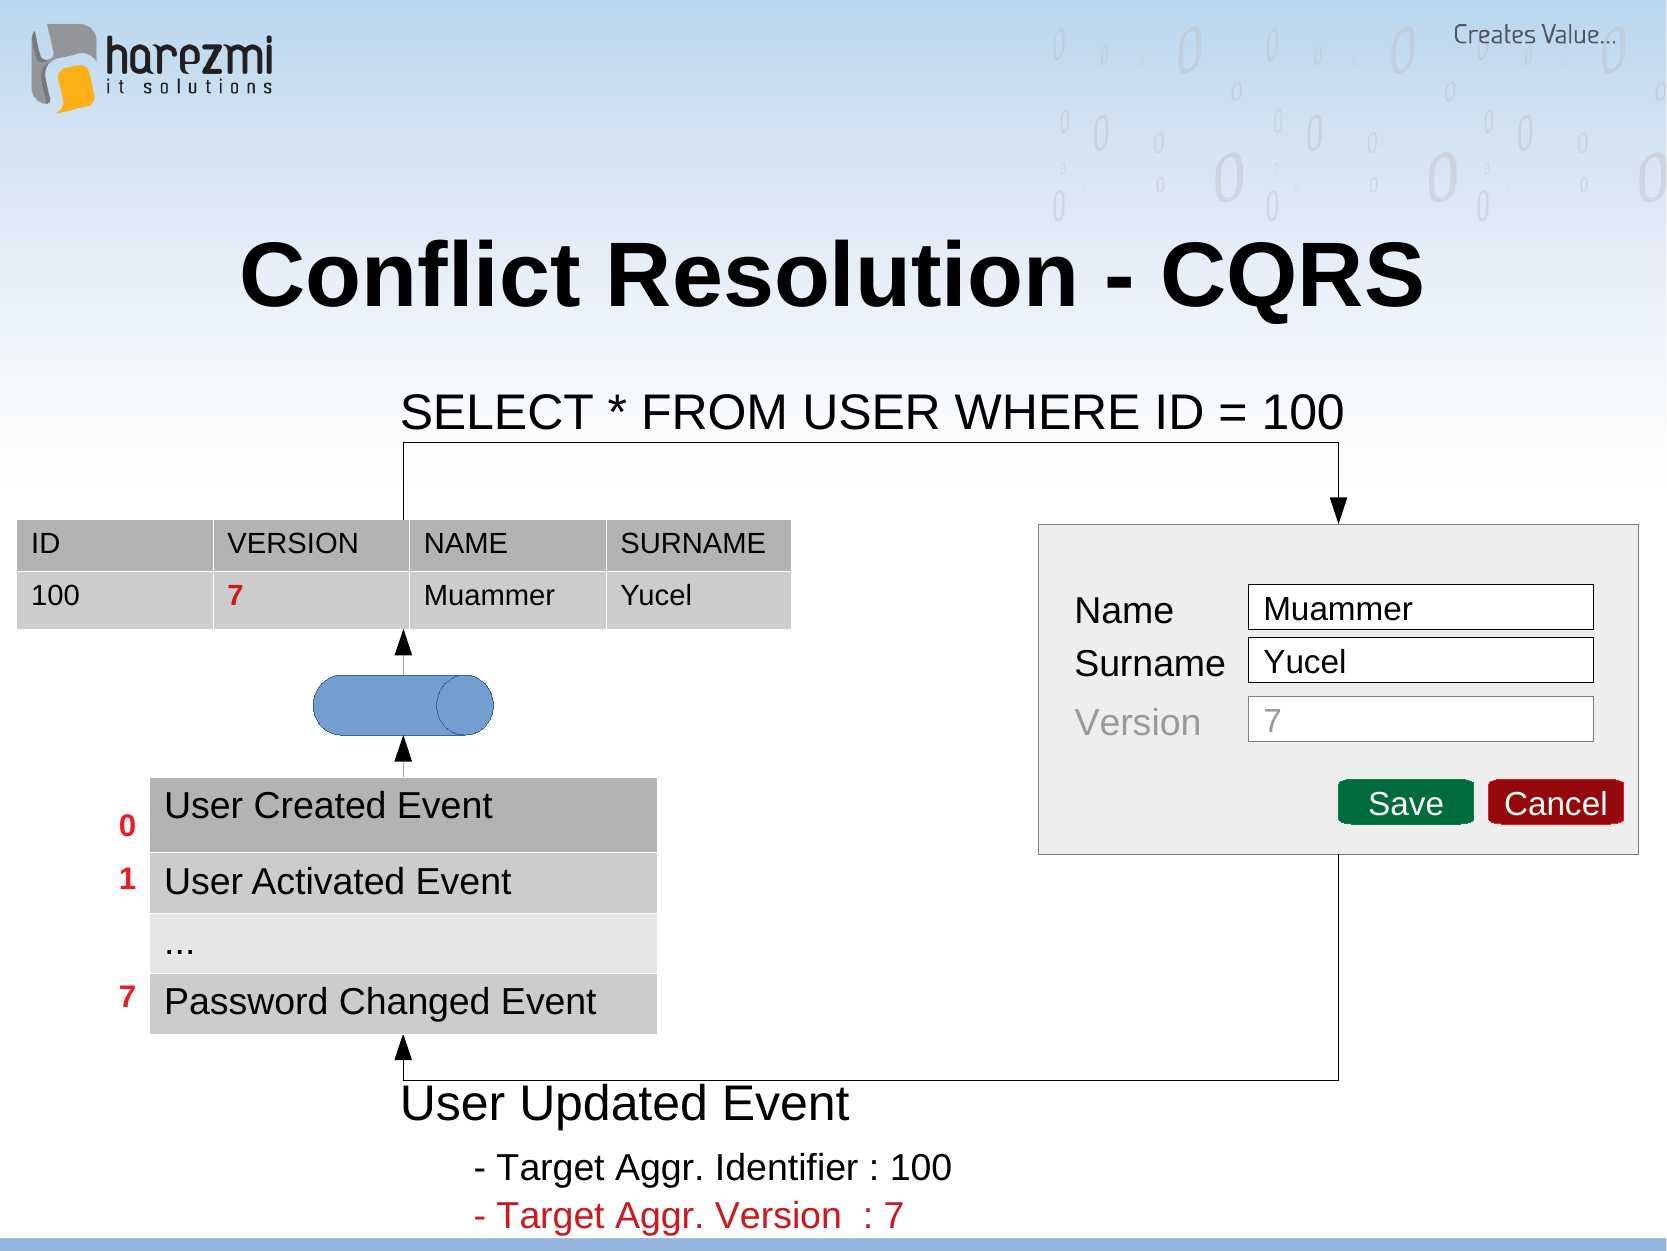

Conflict Resolution - CQRS
SELECT * FROM USER WHERE ID = 100
| ID | VERSION | NAME | SURNAME |
| --- | --- | --- | --- |
| 100 | 7 | Muammer | Yucel |
Name
Muammer
Surname
Yucel
Version
7
Save
Cancel
| User Created Event |
| --- |
| User Activated Event |
| ... |
| Password Changed Event |
0
1
7
User Updated Event
	- Target Aggr. Identifier : 100
	- Target Aggr. Version : 7